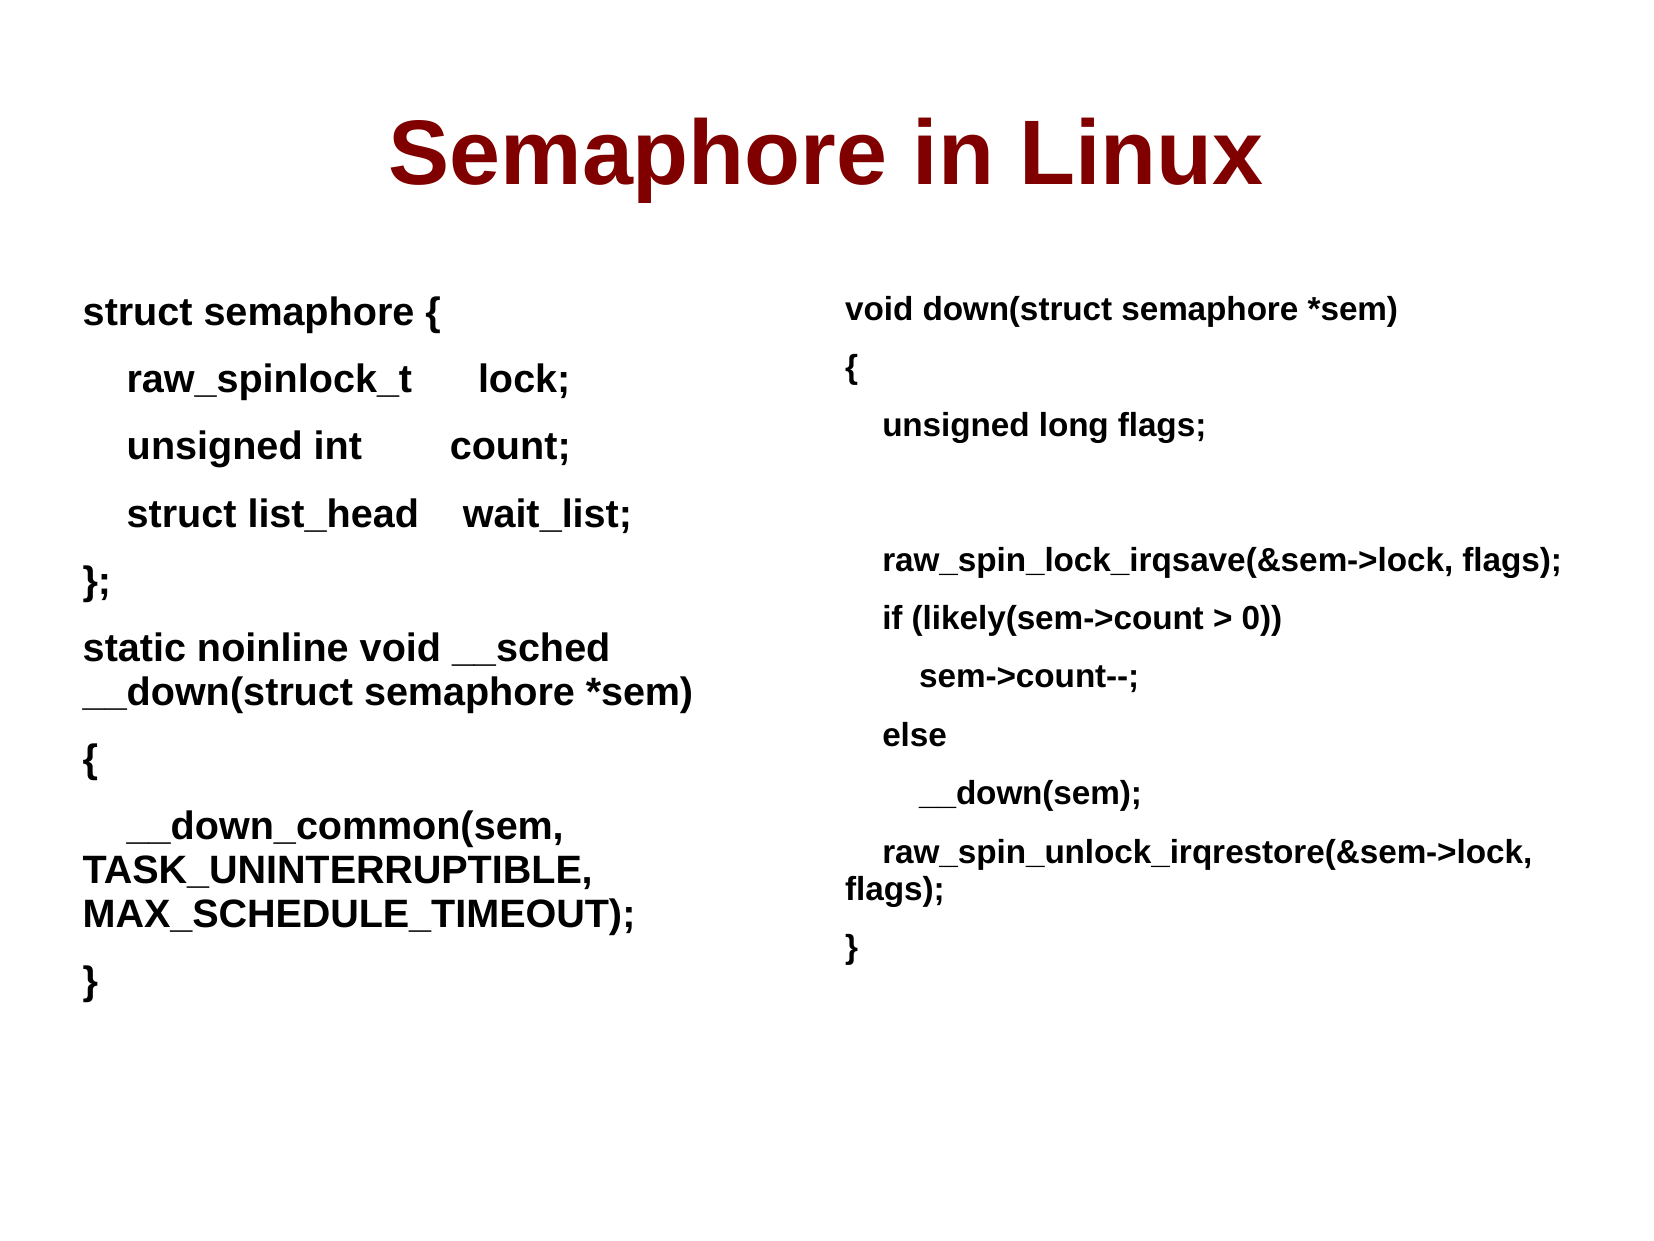

# Semaphore in Linux
struct semaphore {
 raw_spinlock_t lock;
 unsigned int count;
 struct list_head wait_list;
};
static noinline void __sched __down(struct semaphore *sem)
{
 __down_common(sem, TASK_UNINTERRUPTIBLE, MAX_SCHEDULE_TIMEOUT);
}
void down(struct semaphore *sem)
{
 unsigned long flags;
 raw_spin_lock_irqsave(&sem->lock, flags);
 if (likely(sem->count > 0))
 sem->count--;
 else
 __down(sem);
 raw_spin_unlock_irqrestore(&sem->lock, flags);
}